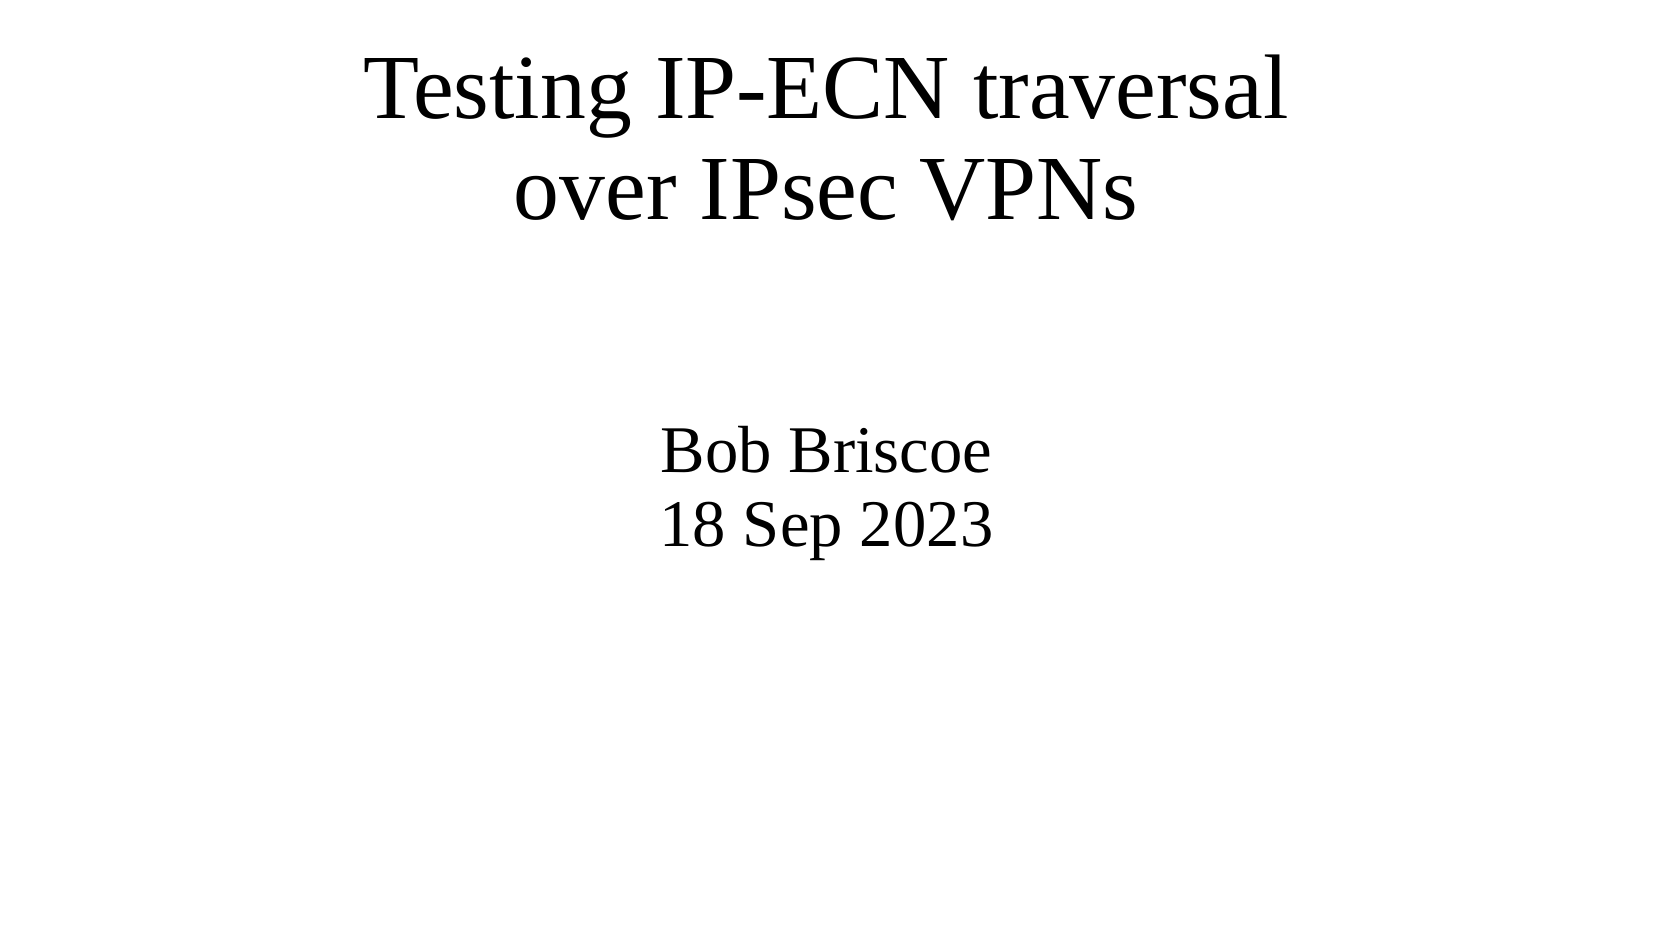

# Testing IP-ECN traversal over IPsec VPNs
Bob Briscoe
18 Sep 2023